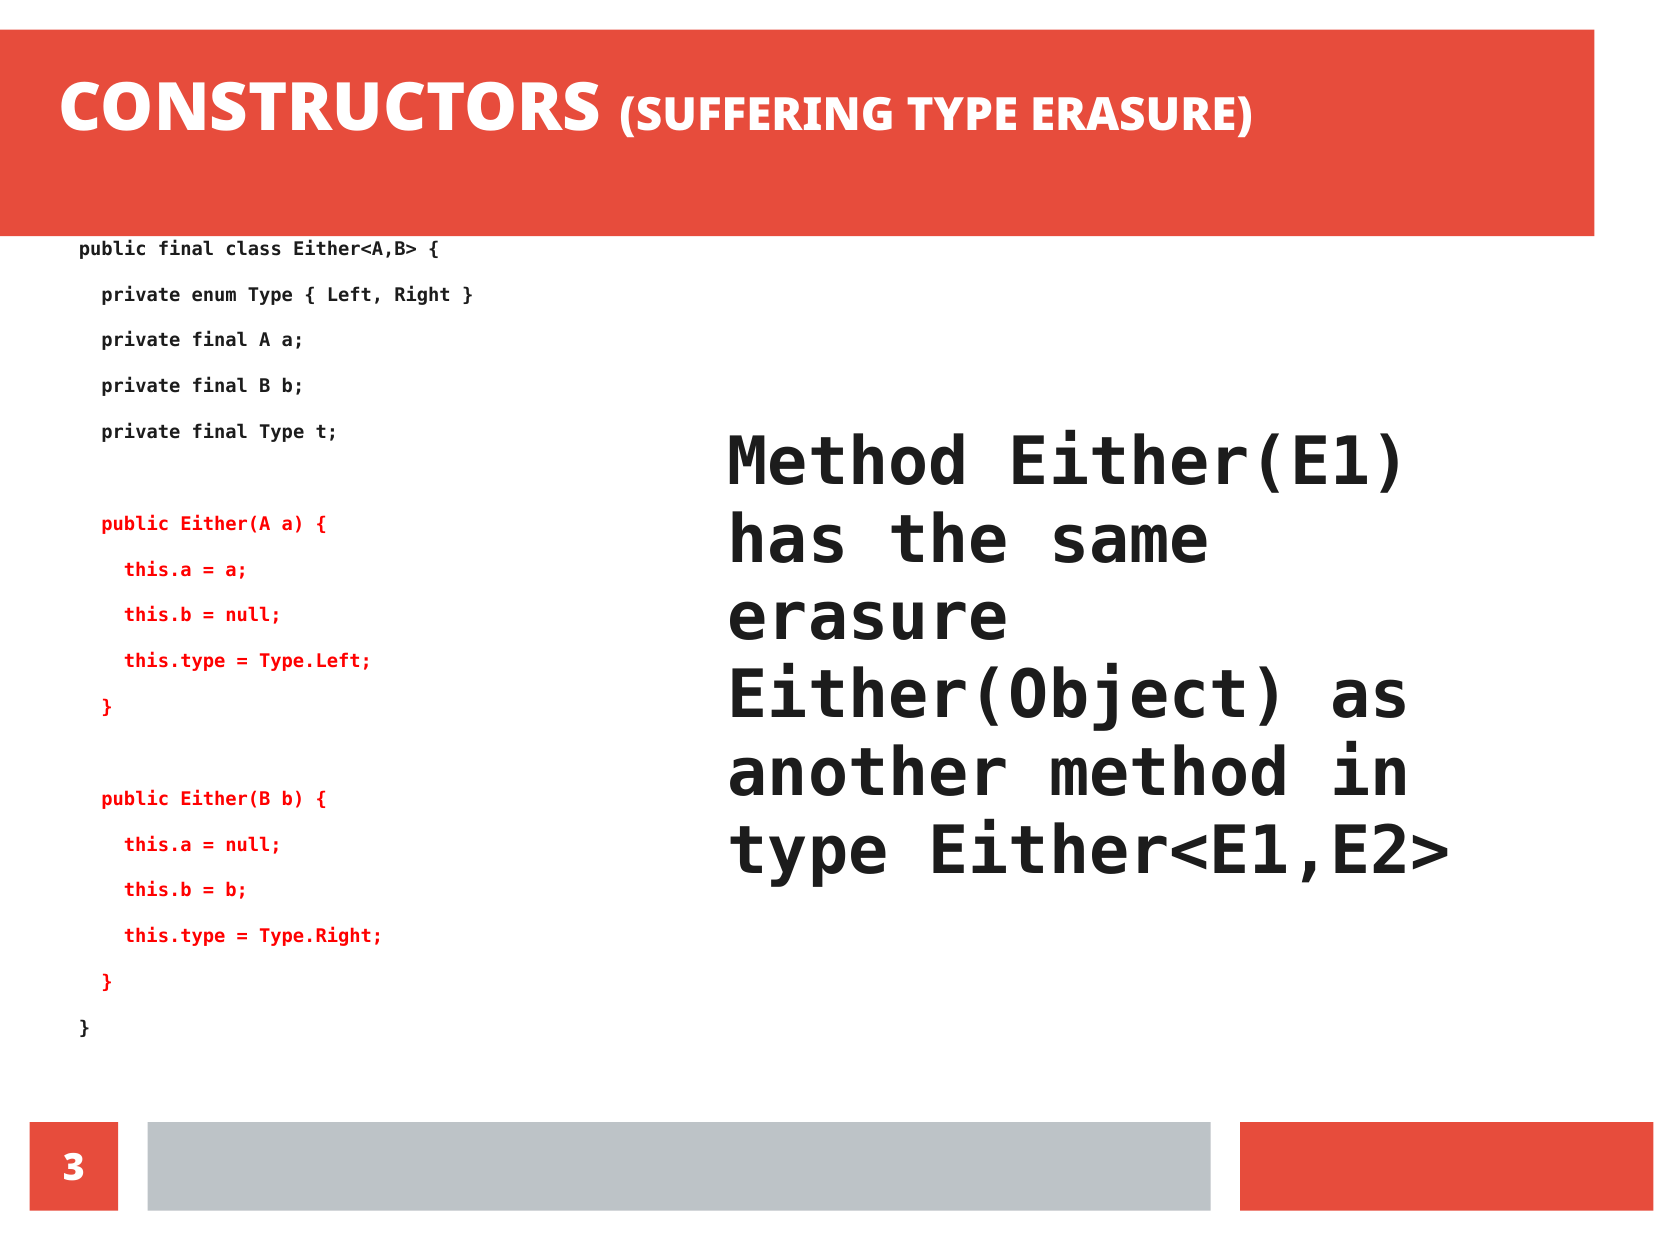

# CONSTRUCTORS (SUFFERING TYPE ERASURE)
public final class Either<A,B> {
 private enum Type { Left, Right }
 private final A a;
 private final B b;
 private final Type t;
 public Either(A a) {
 this.a = a;
 this.b = null;
 this.type = Type.Left;
 }
 public Either(B b) {
 this.a = null;
 this.b = b;
 this.type = Type.Right;
 }
}
Method Either(E1) has the same erasure Either(Object) as another method in type Either<E1,E2>
3